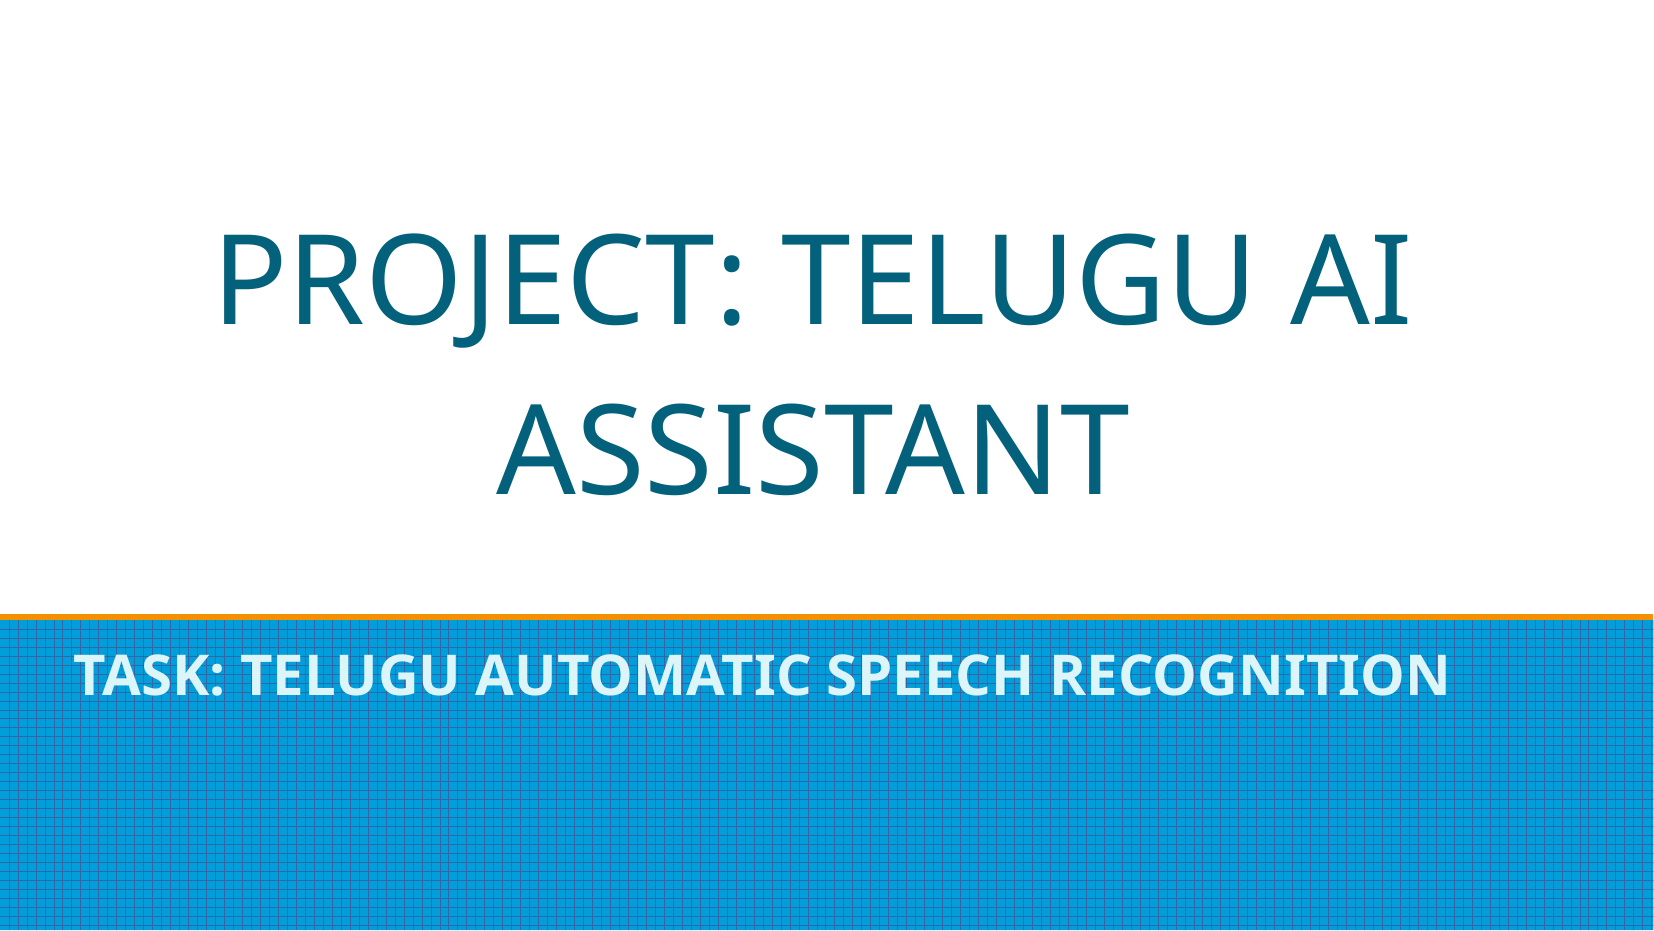

# PROJECT: TELUGU AI ASSISTANT
TASK: TELUGU AUTOMATIC SPEECH RECOGNITION